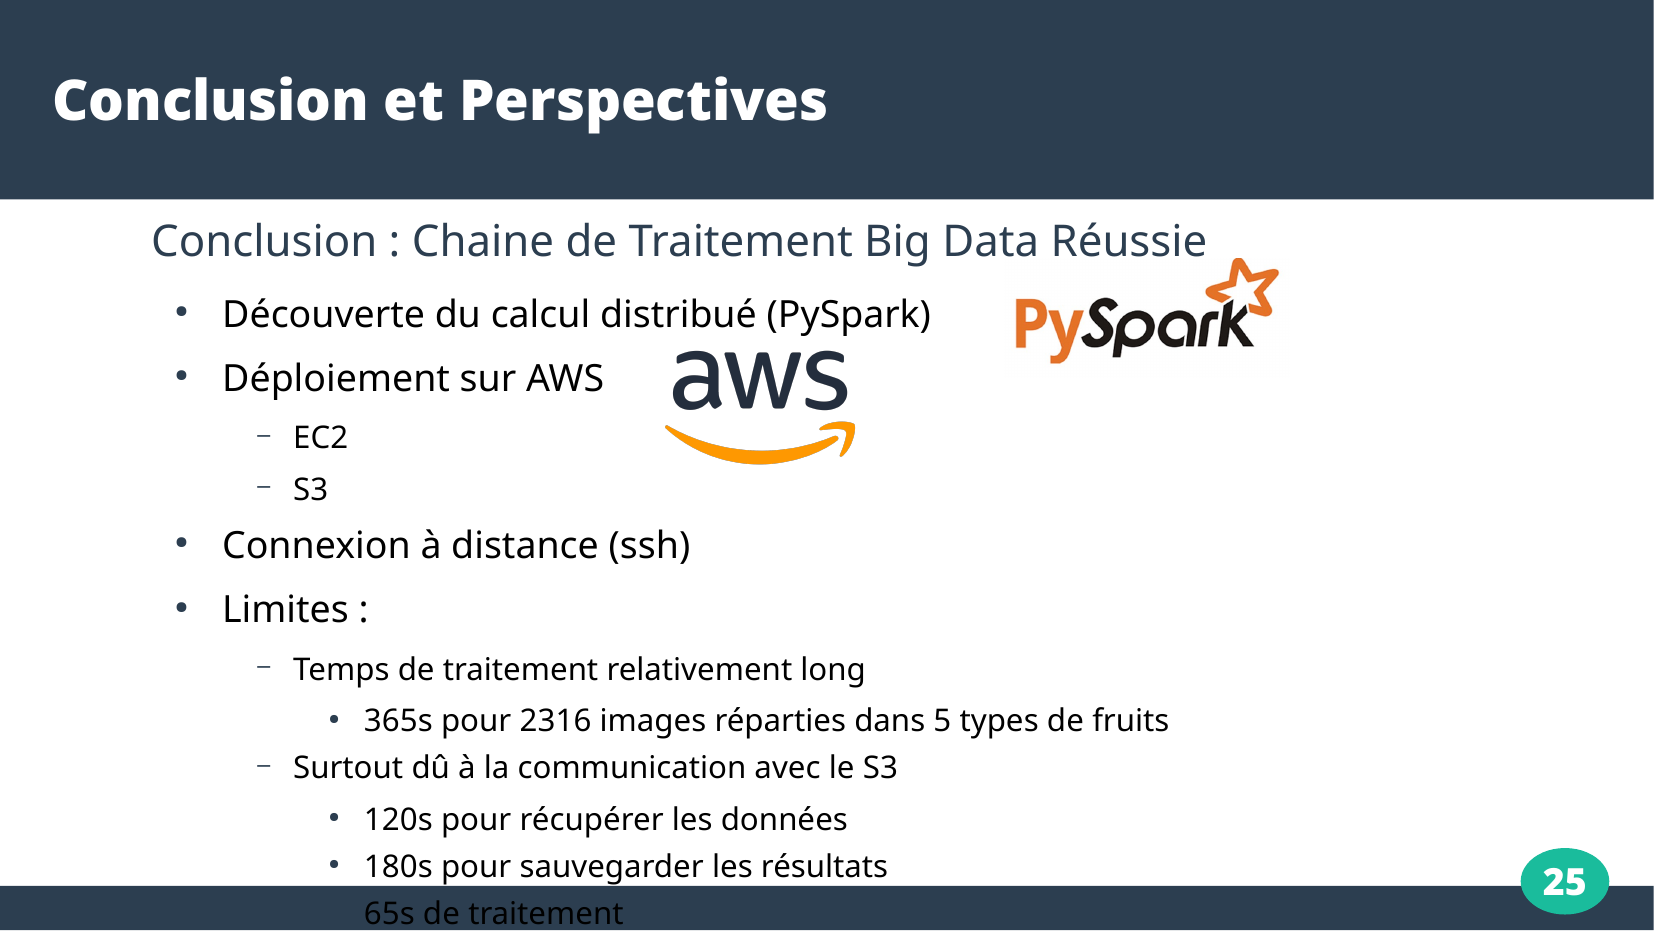

# Conclusion et Perspectives
Conclusion : Chaine de Traitement Big Data Réussie
Découverte du calcul distribué (PySpark)
Déploiement sur AWS
EC2
S3
Connexion à distance (ssh)
Limites :
Temps de traitement relativement long
365s pour 2316 images réparties dans 5 types de fruits
Surtout dû à la communication avec le S3
120s pour récupérer les données
180s pour sauvegarder les résultats
65s de traitement
25